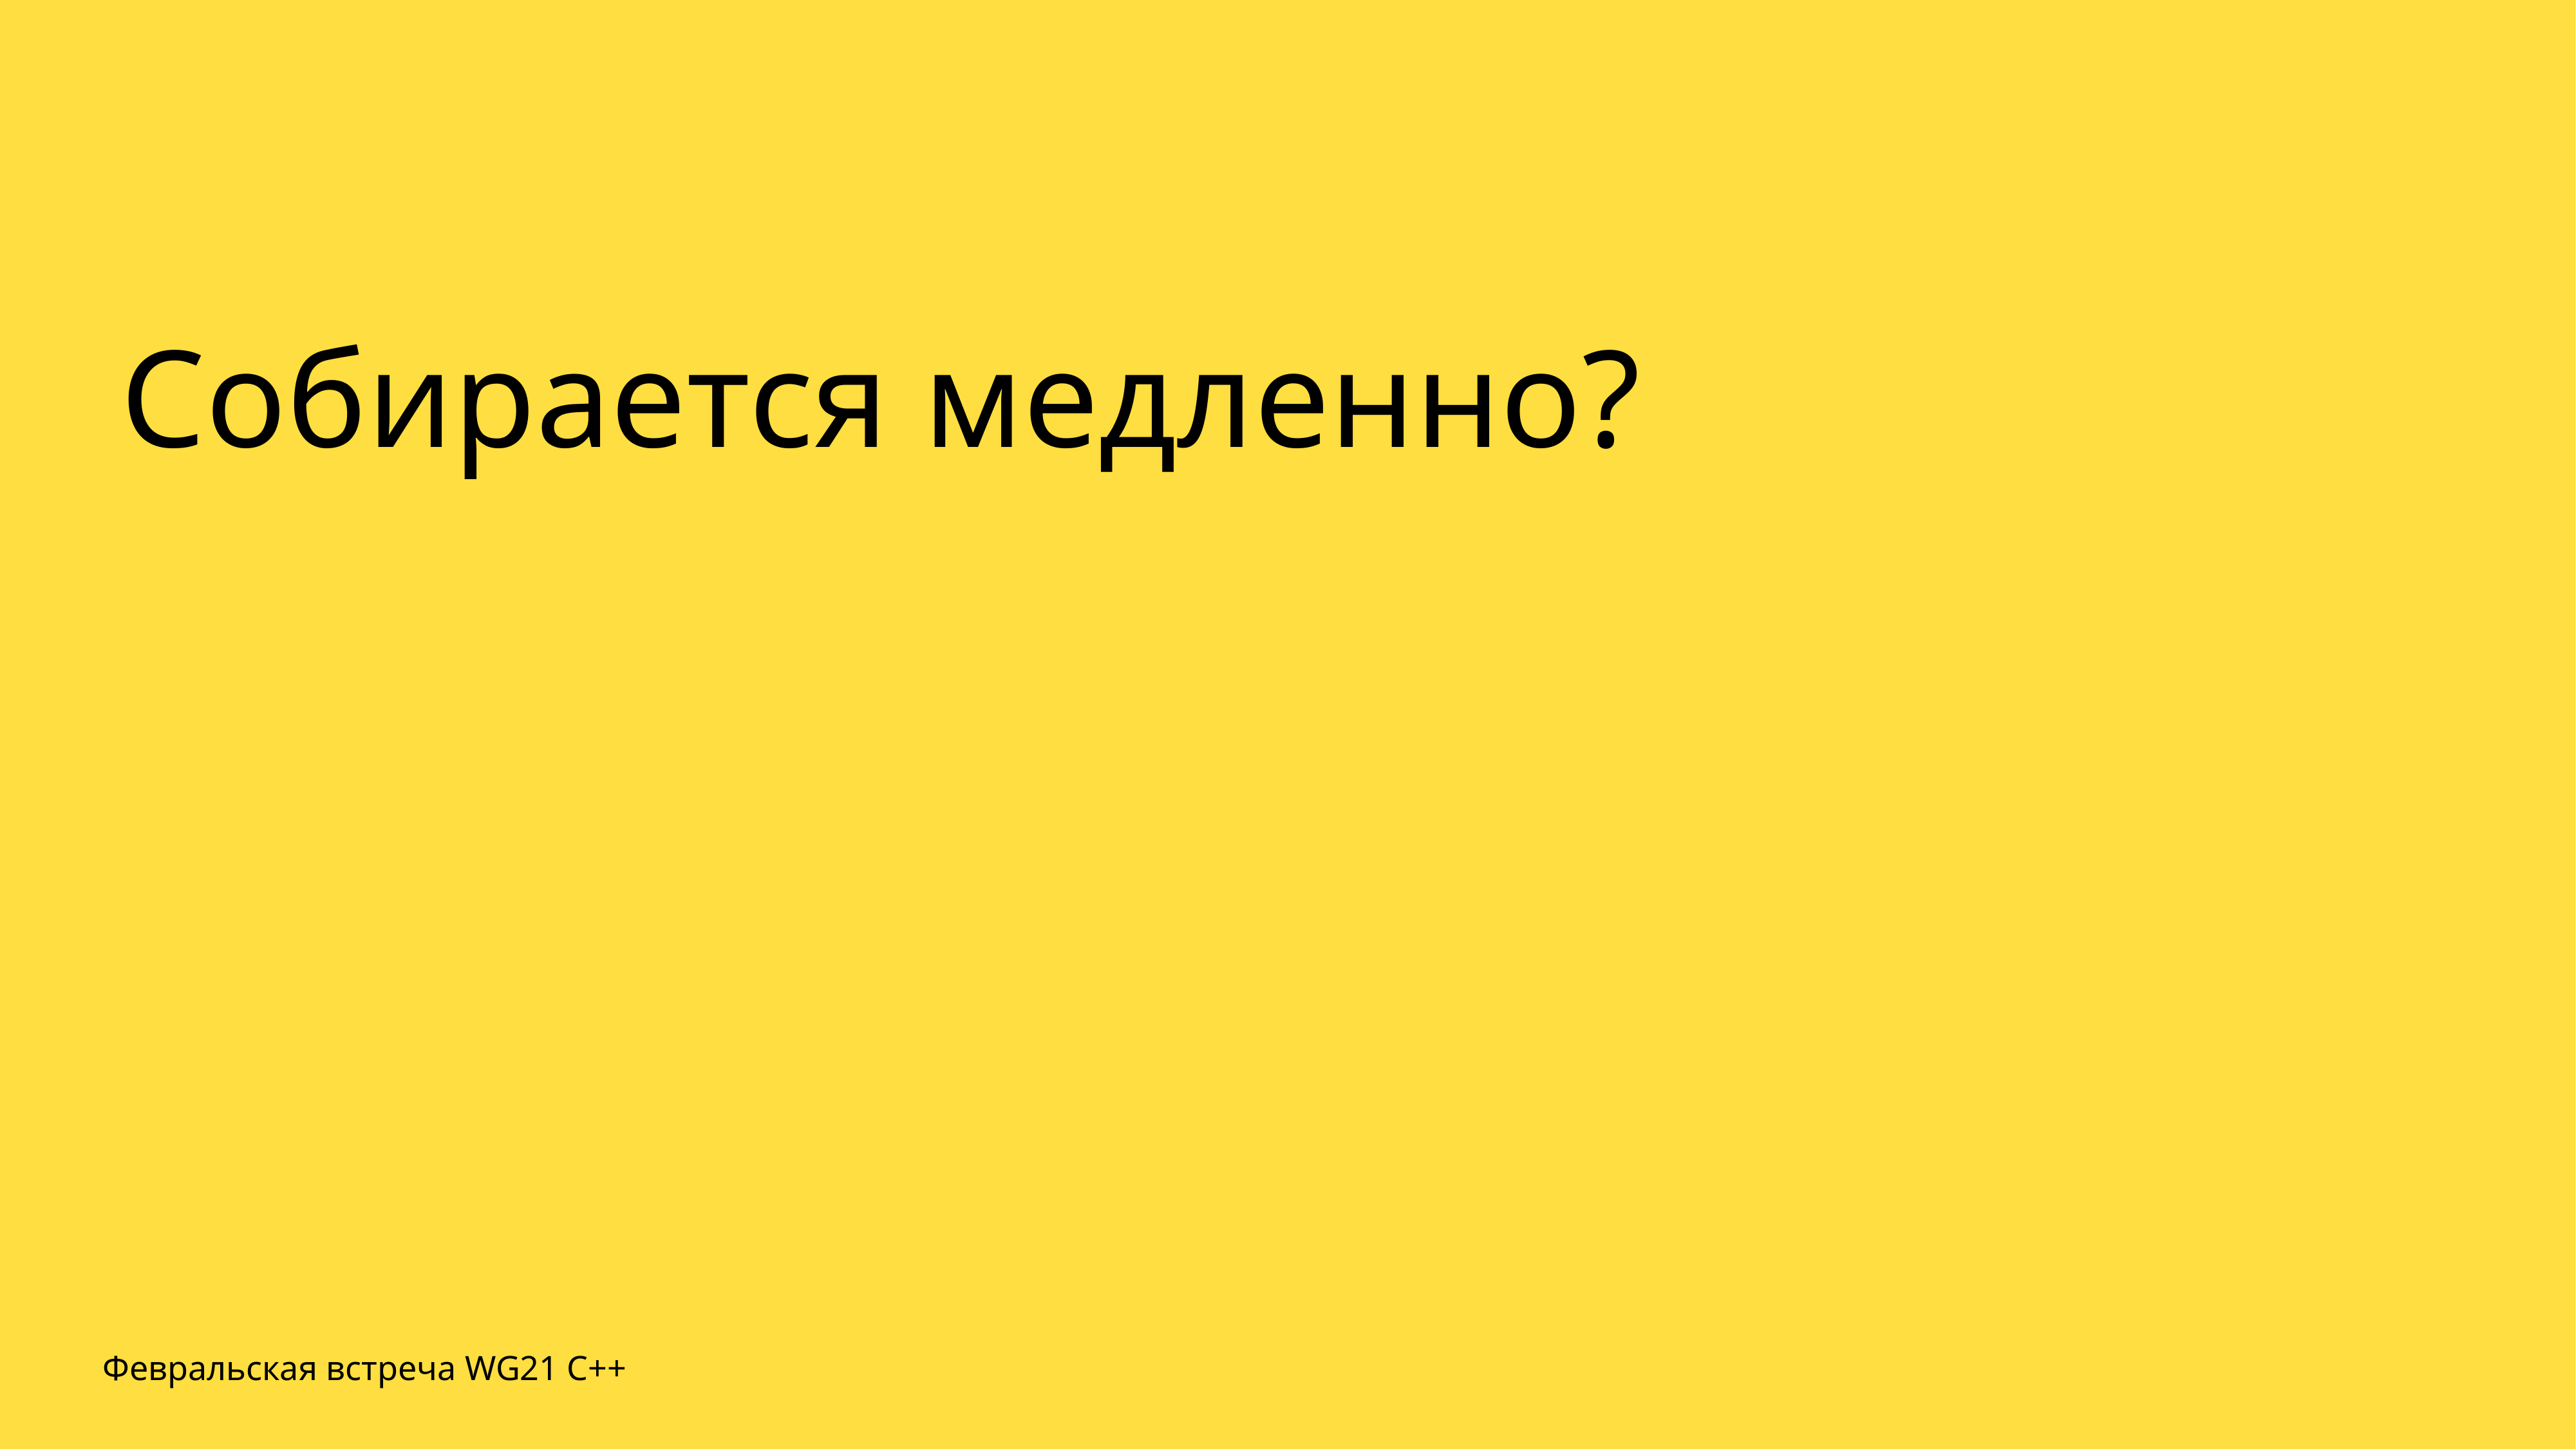

# Собирается медленно?
Февральская встреча WG21 C++